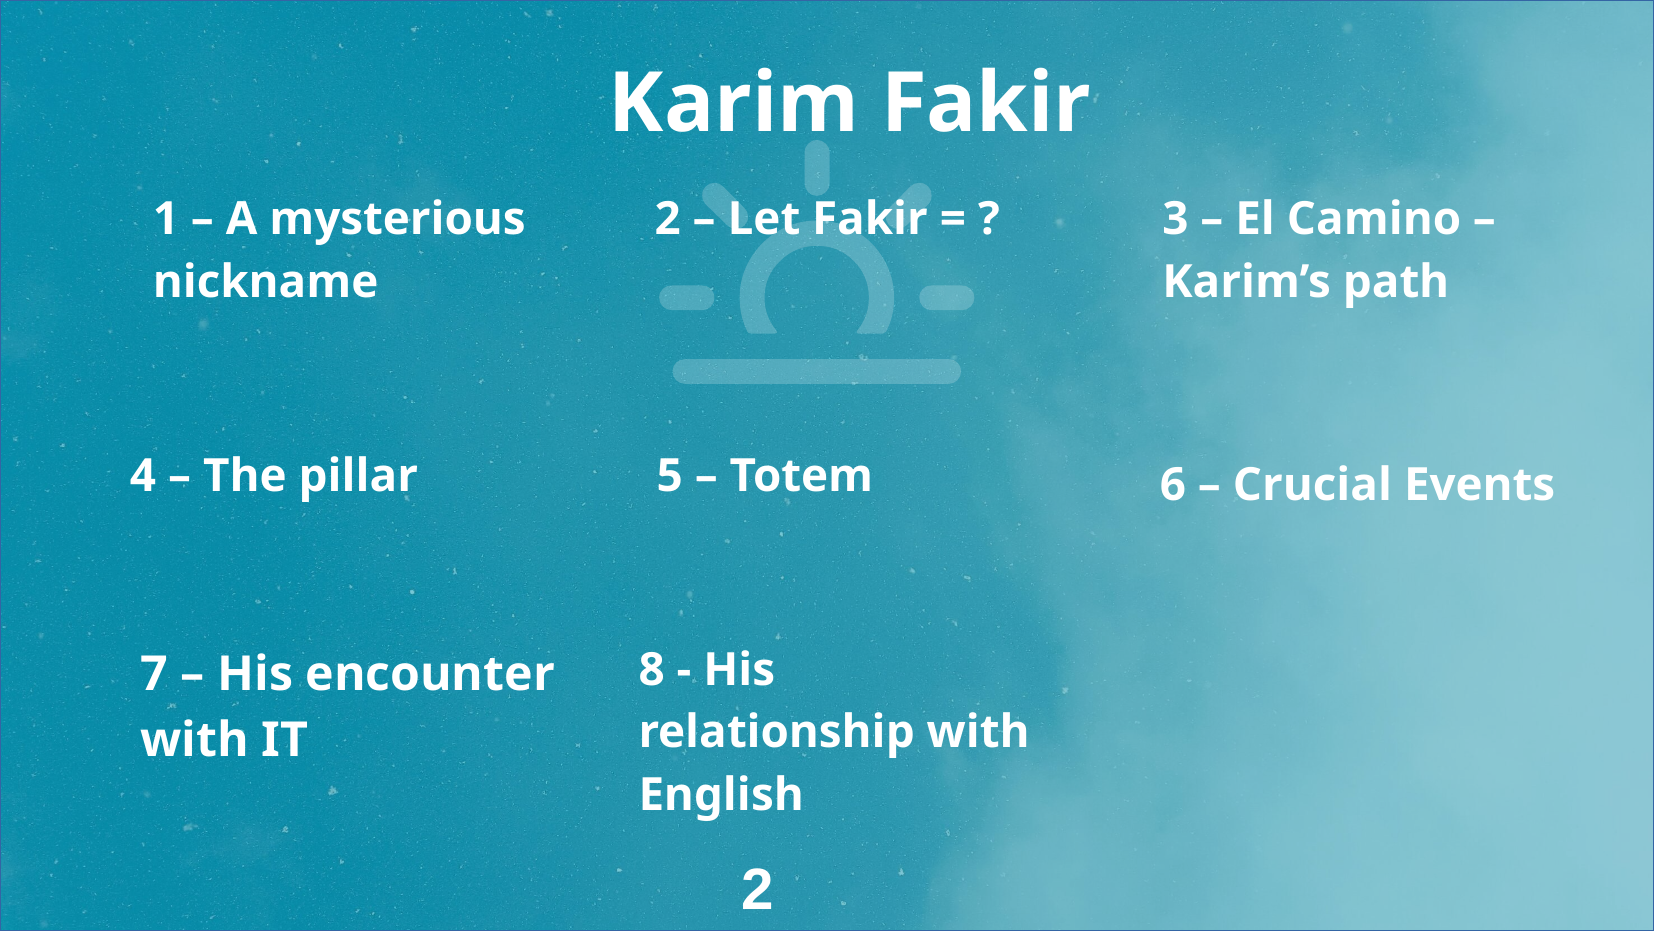

# Karim Fakir
2 – Let Fakir = ?
1 – A mysterious nickname
3 – El Camino – Karim’s path
4 – The pillar
5 – Totem
6 – Crucial Events
8 - His relationship with English
7 – His encounter with IT